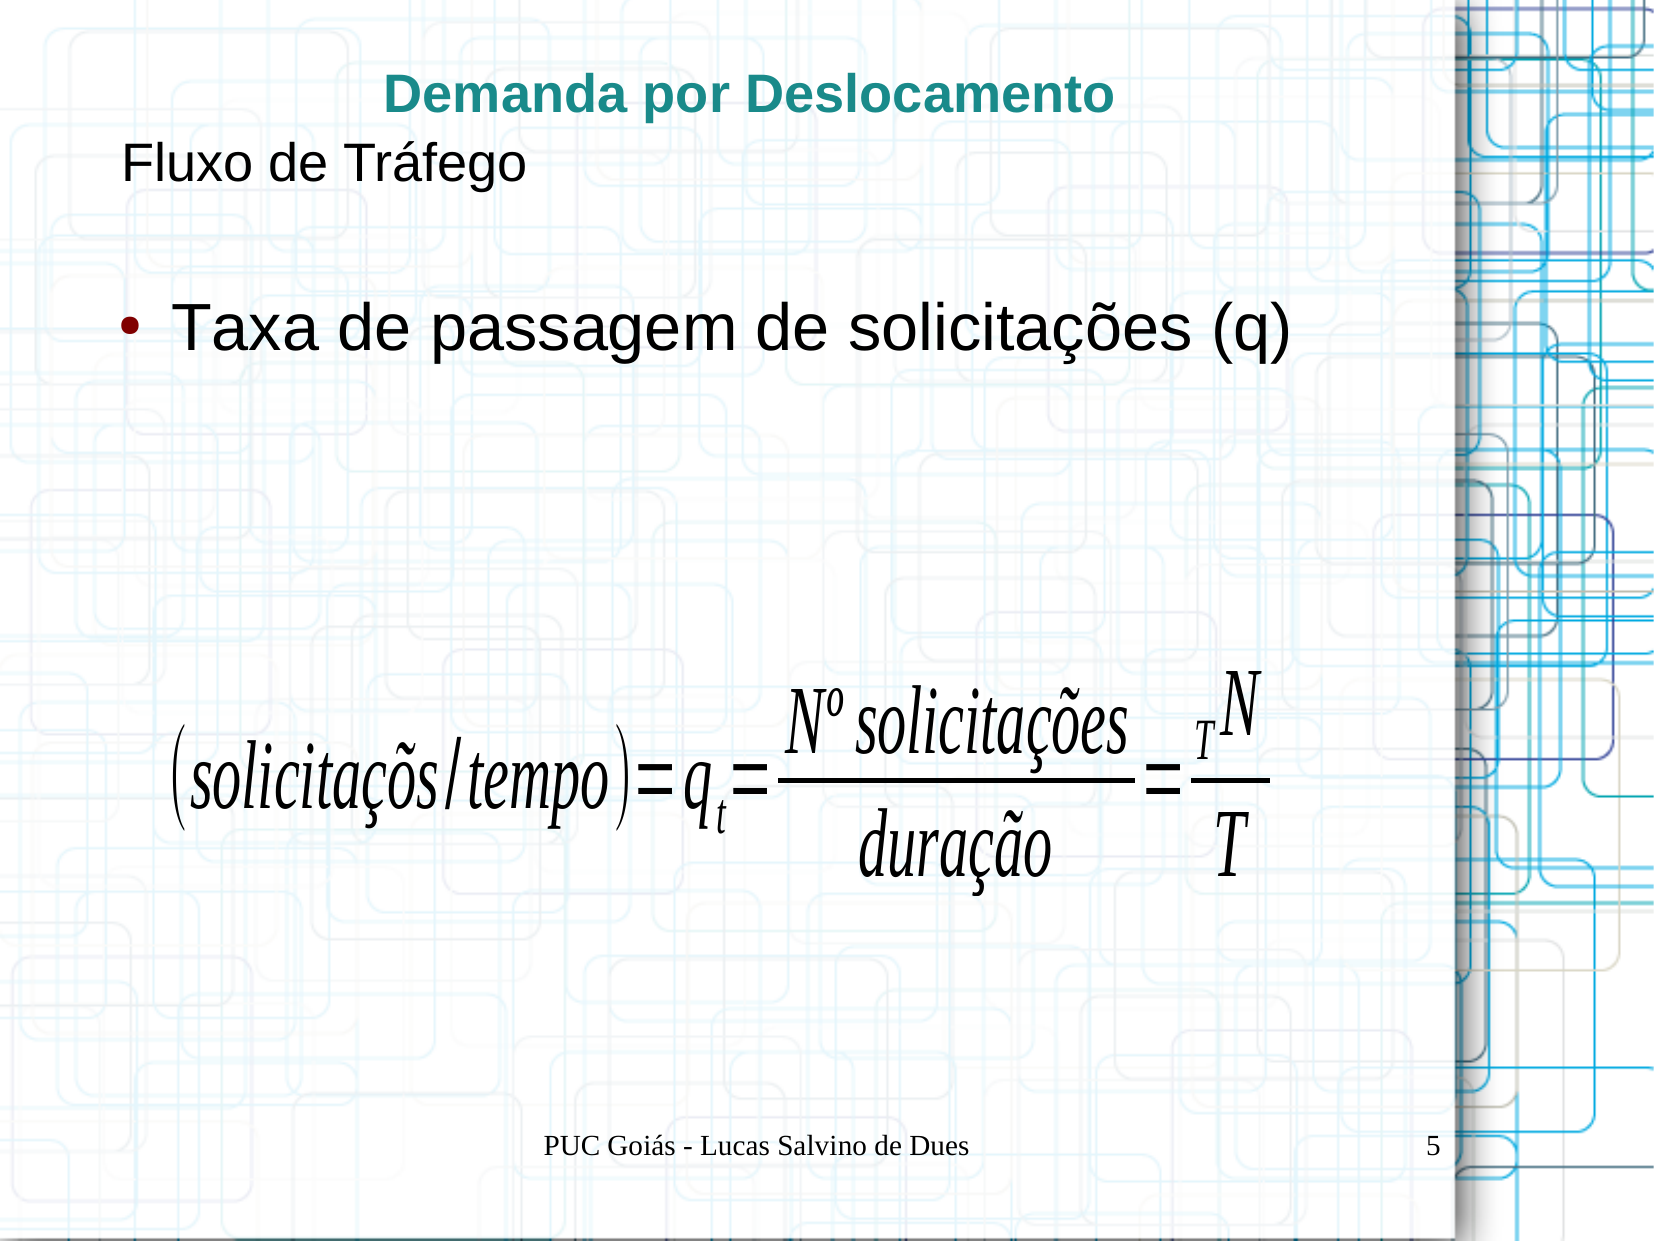

# Demanda por Deslocamento
Fluxo de Tráfego
Taxa de passagem de solicitações (q)
PUC Goiás - Lucas Salvino de Dues
5